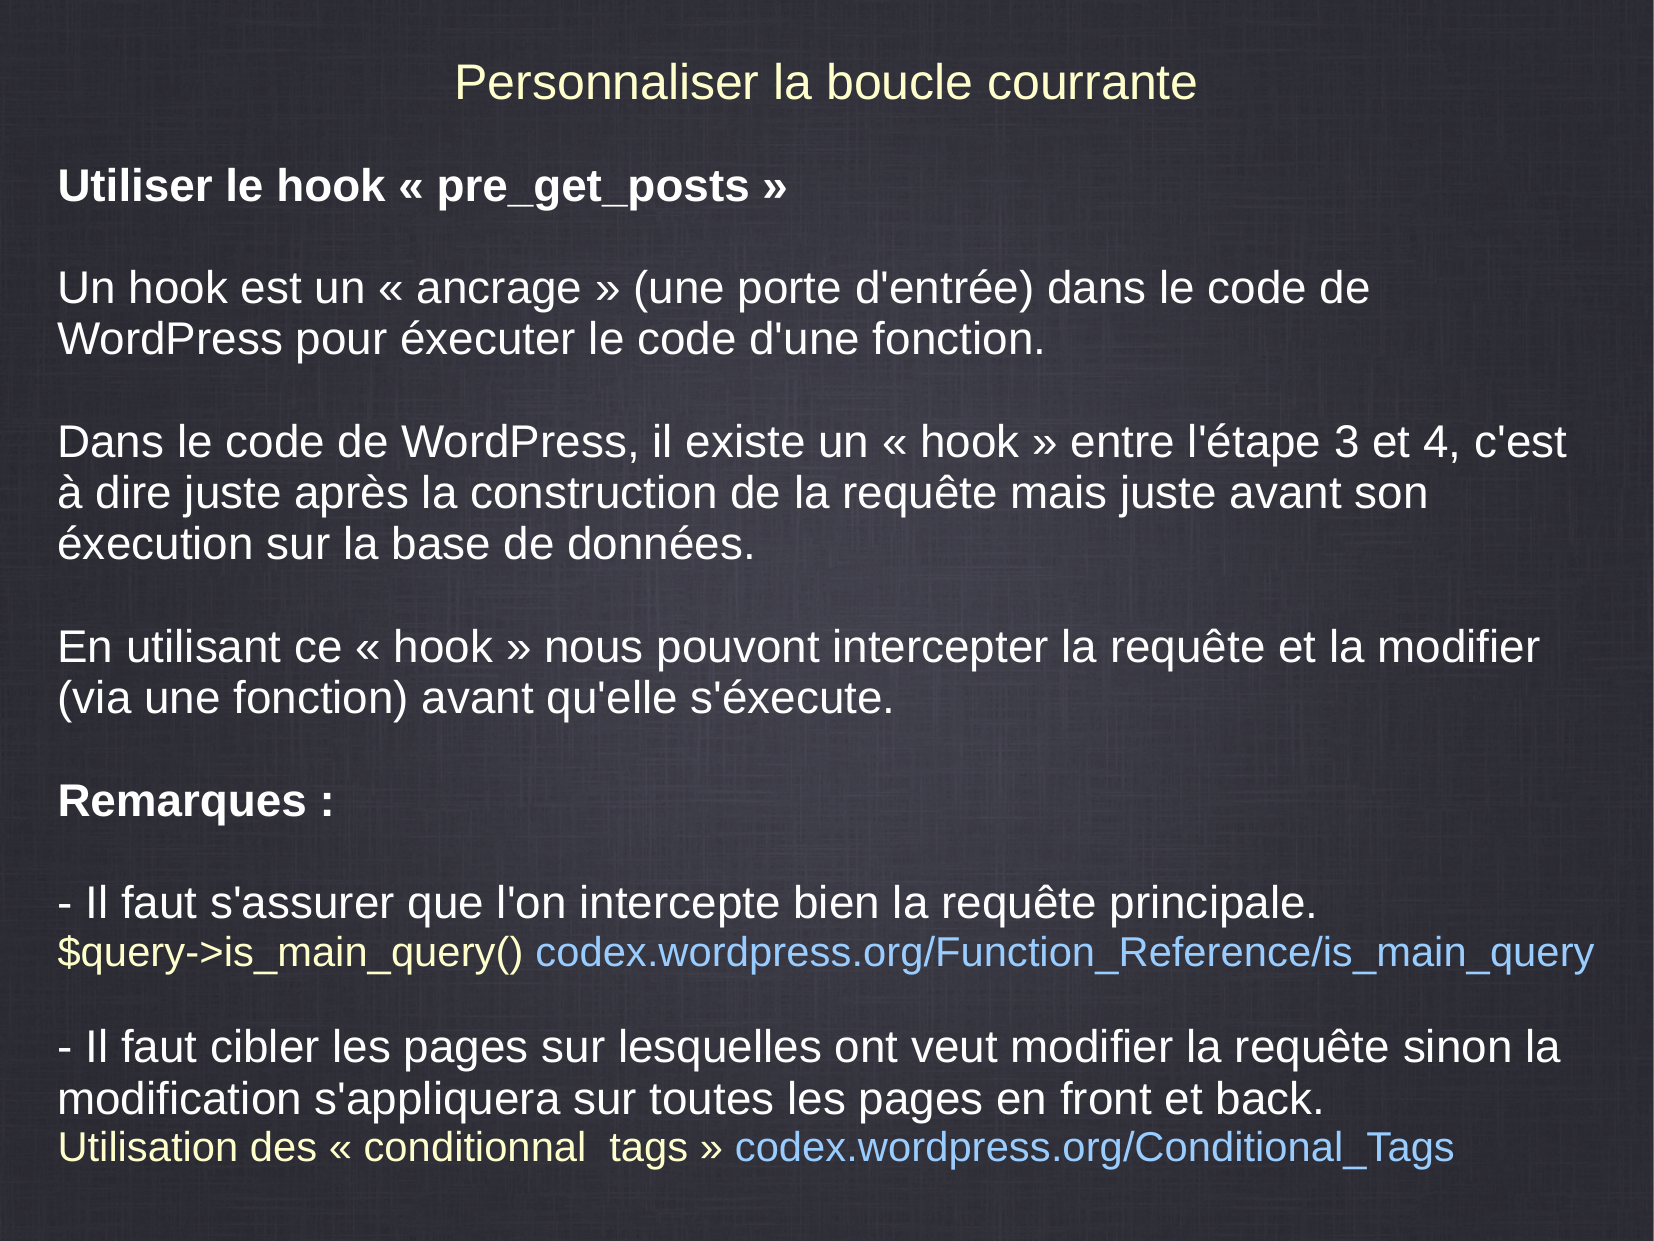

Personnaliser la boucle courrante
Utiliser le hook « pre_get_posts »
Un hook est un « ancrage » (une porte d'entrée) dans le code de WordPress pour éxecuter le code d'une fonction.
Dans le code de WordPress, il existe un « hook » entre l'étape 3 et 4, c'est à dire juste après la construction de la requête mais juste avant son éxecution sur la base de données.
En utilisant ce « hook » nous pouvont intercepter la requête et la modifier (via une fonction) avant qu'elle s'éxecute.
Remarques :
- Il faut s'assurer que l'on intercepte bien la requête principale.
$query->is_main_query() codex.wordpress.org/Function_Reference/is_main_query
- Il faut cibler les pages sur lesquelles ont veut modifier la requête sinon la modification s'appliquera sur toutes les pages en front et back.
Utilisation des « conditionnal  tags » codex.wordpress.org/Conditional_Tags